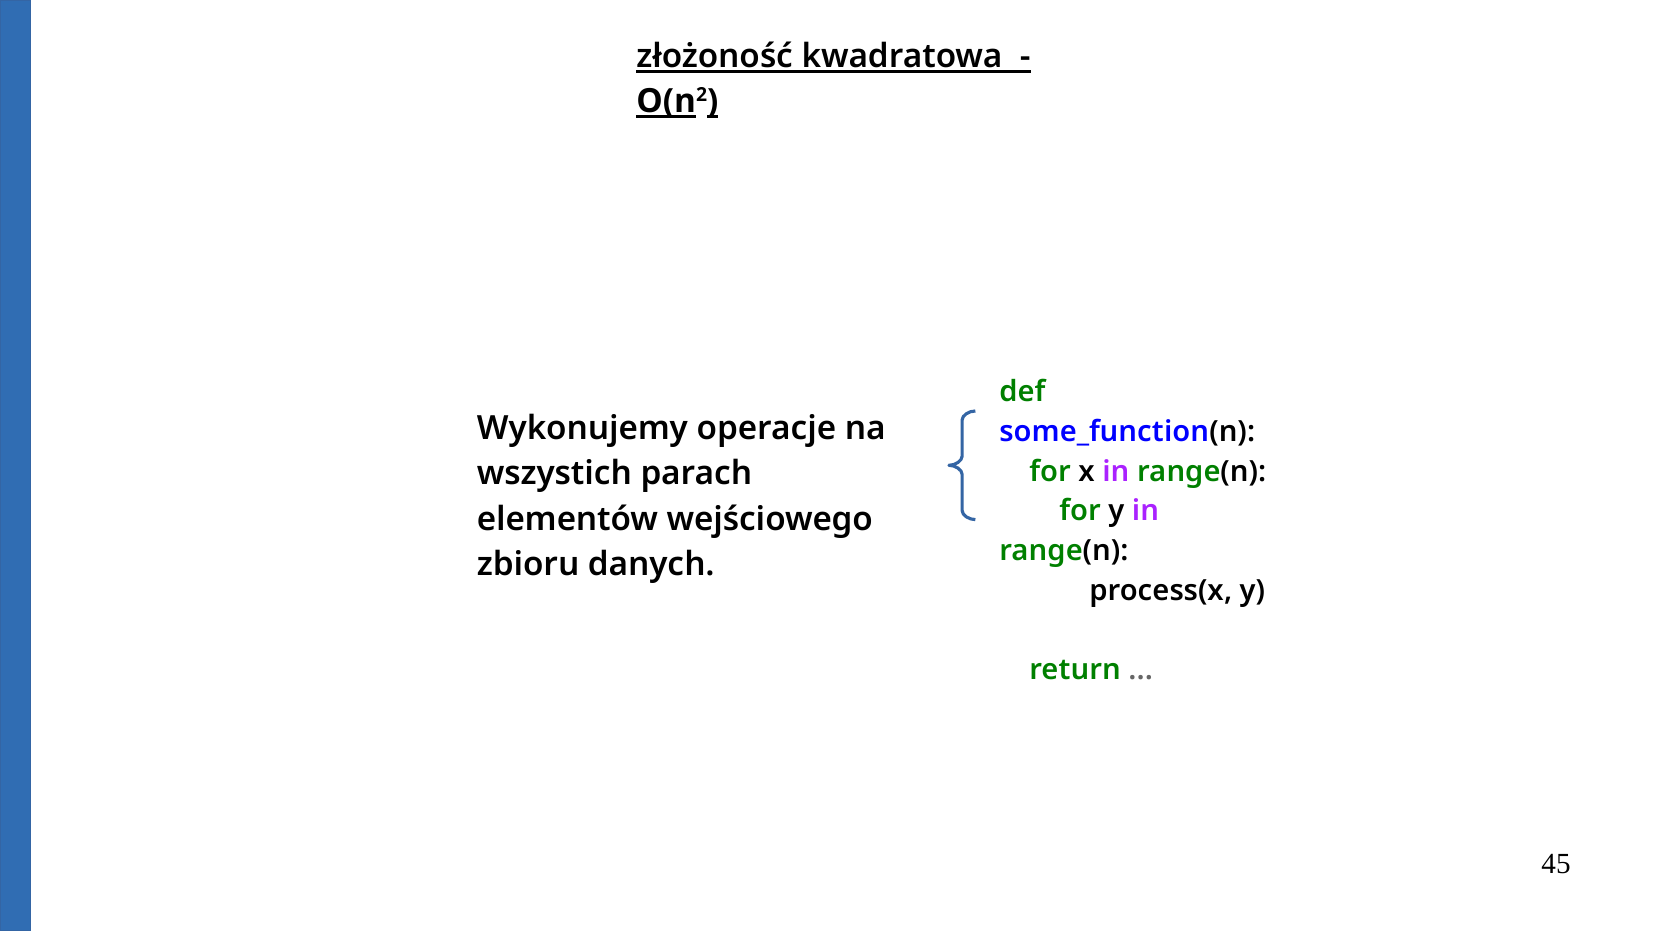

złożoność kwadratowa - O(n2)
def some_function(n):
 for x in range(n):
 for y in range(n):
 process(x, y)
 return ...
Wykonujemy operacje na wszystich parach elementów wejściowego zbioru danych.
45